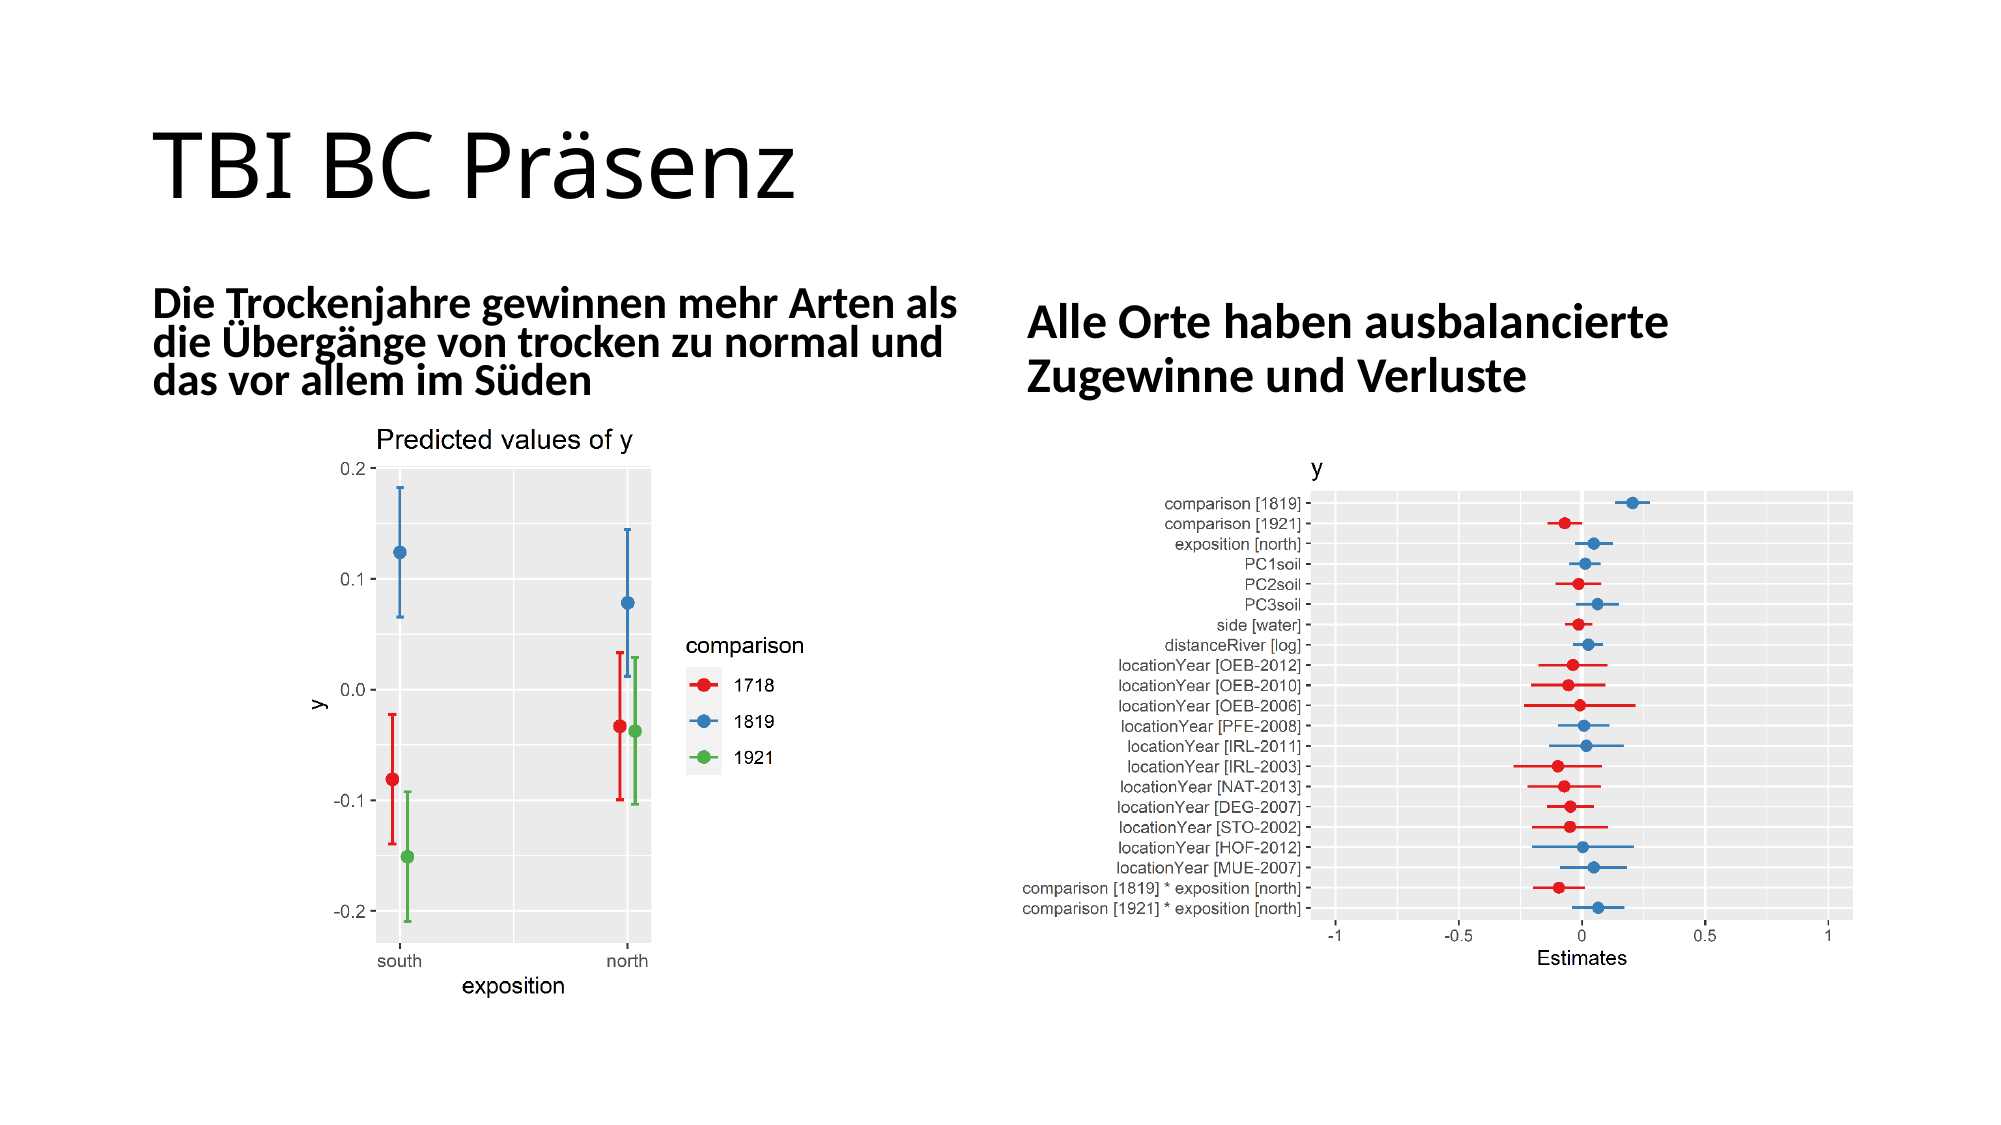

# TBI BC Präsenz
Die Trockenjahre gewinnen mehr Arten als die Übergänge von trocken zu normal und das vor allem im Süden
Alle Orte haben ausbalancierte Zugewinne und Verluste